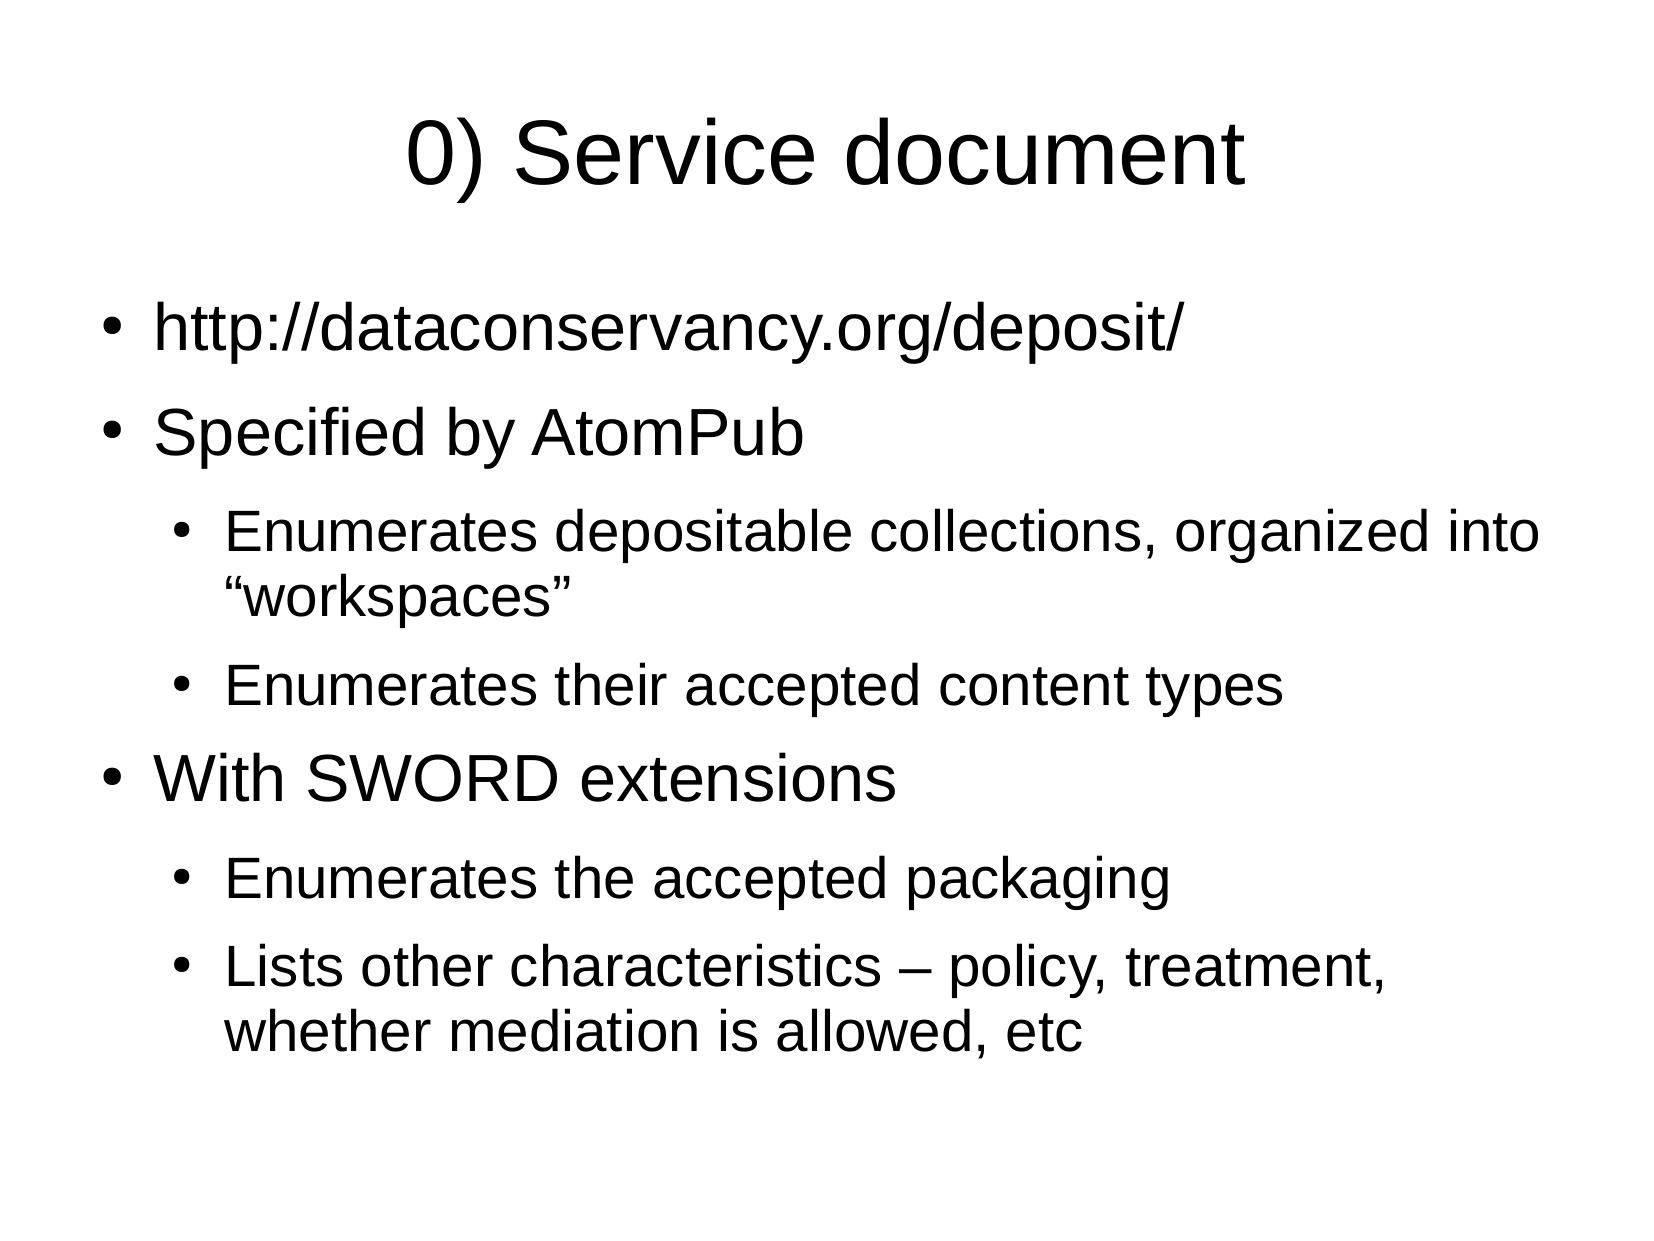

# 0) Service document
http://dataconservancy.org/deposit/
Specified by AtomPub
Enumerates depositable collections, organized into “workspaces”
Enumerates their accepted content types
With SWORD extensions
Enumerates the accepted packaging
Lists other characteristics – policy, treatment, whether mediation is allowed, etc